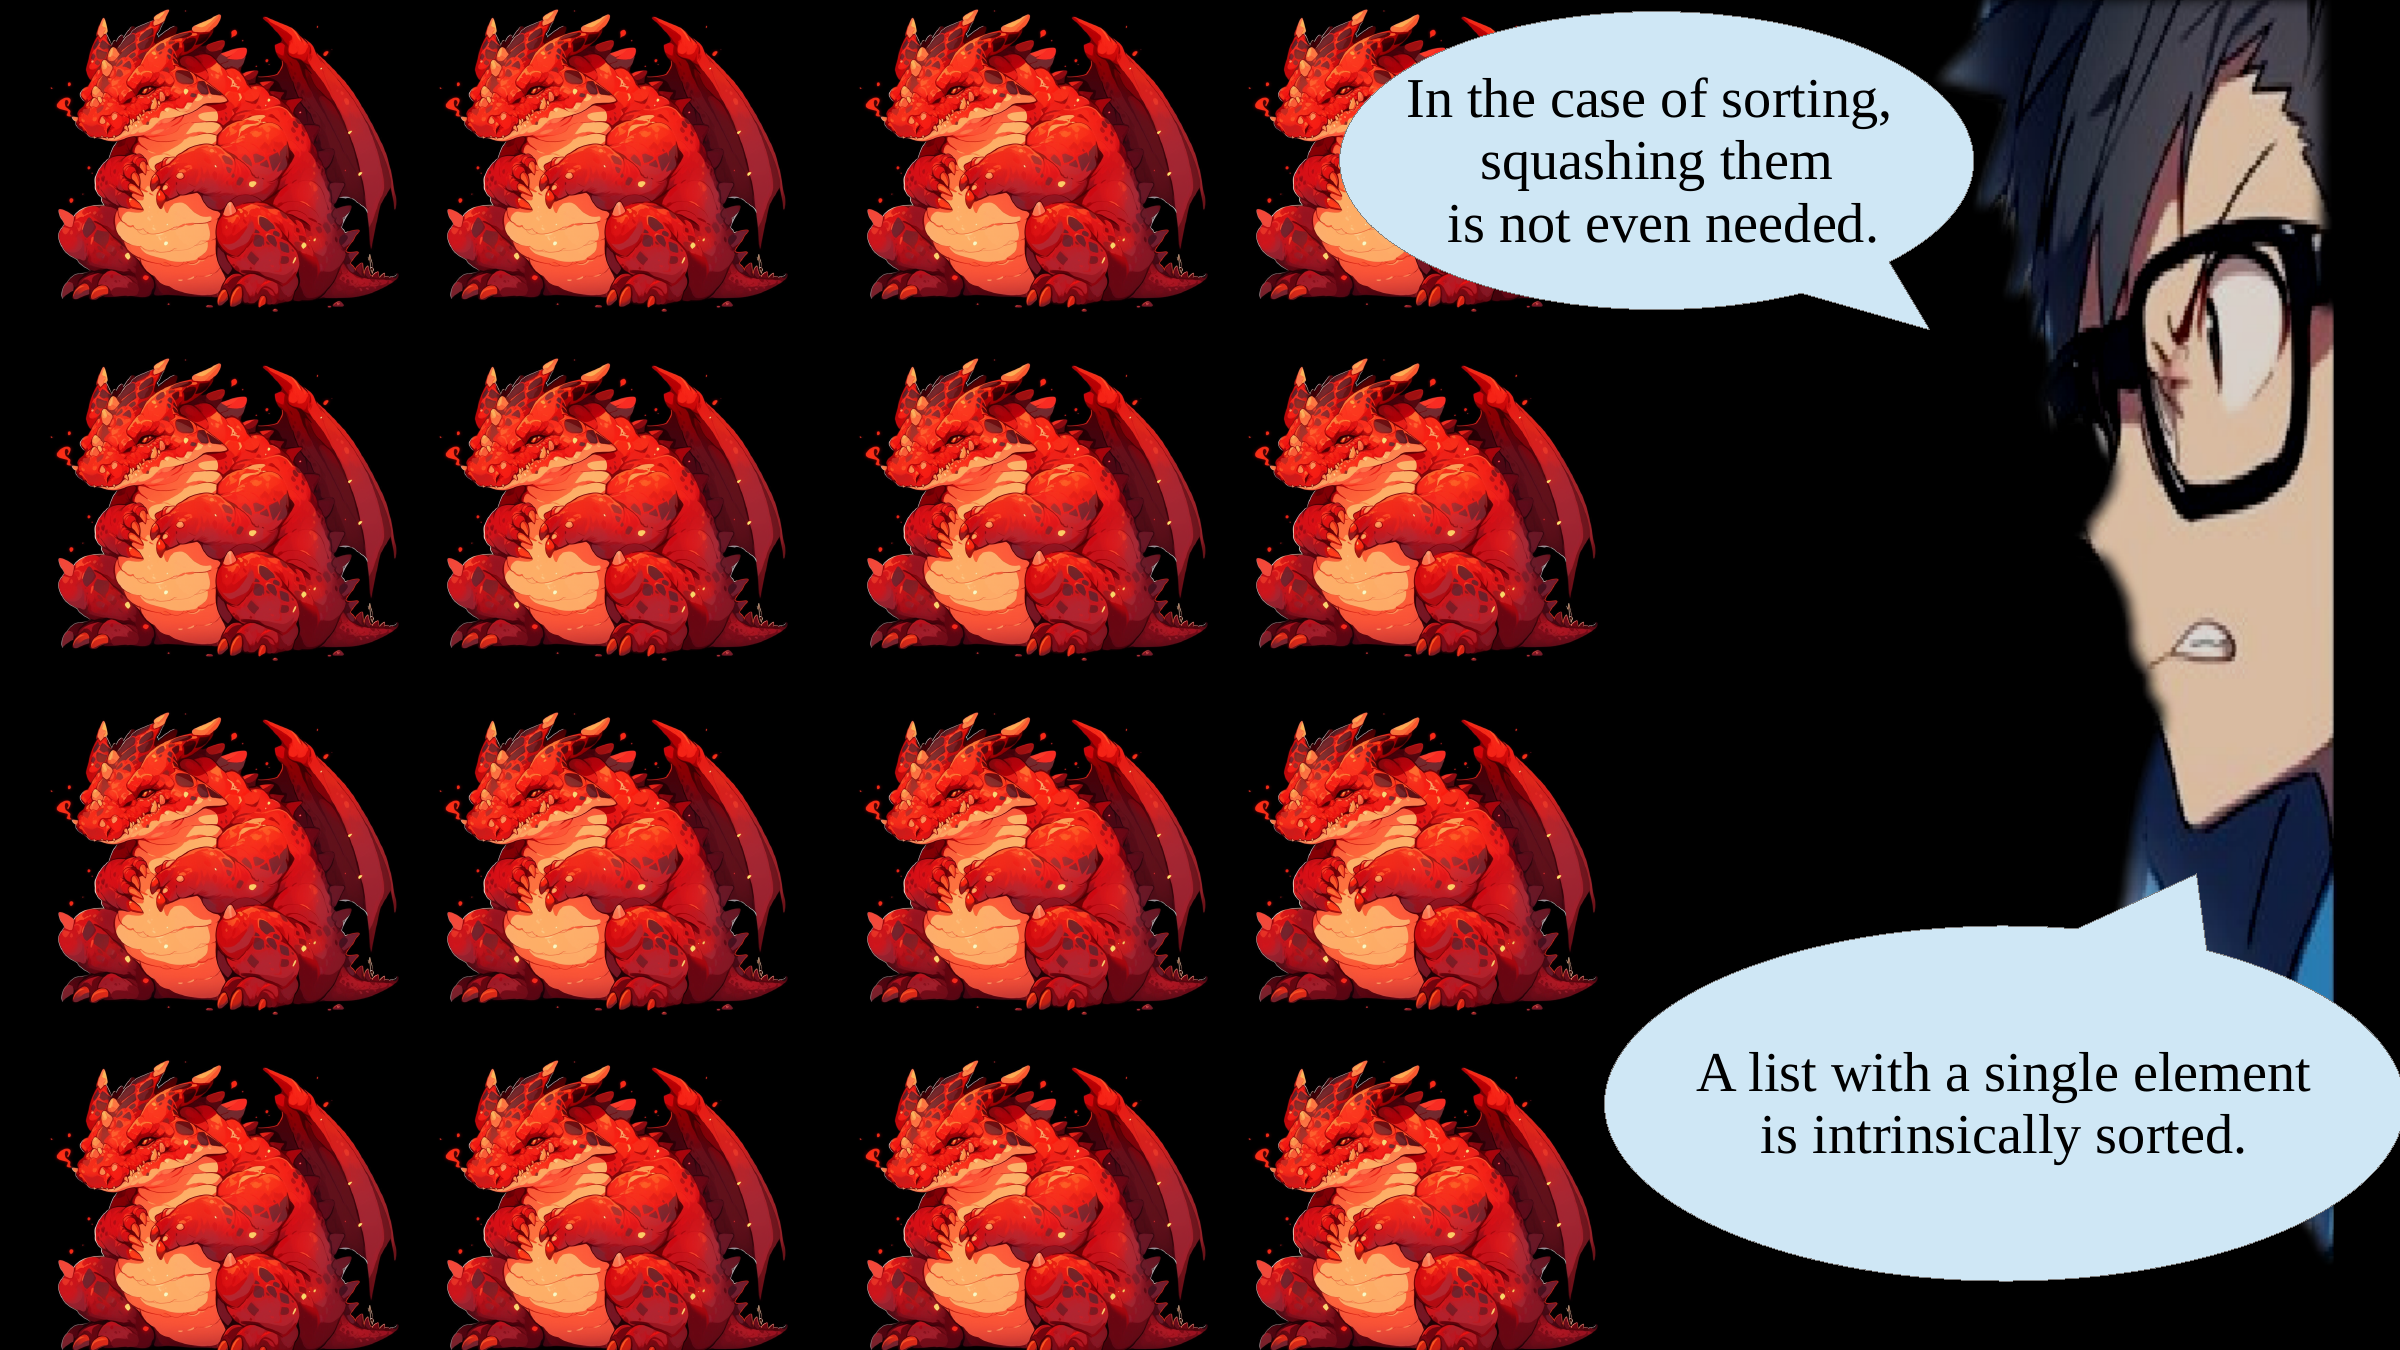

In the case of sorting,
squashing them
 is not even needed.
A list with a single element
is intrinsically sorted.